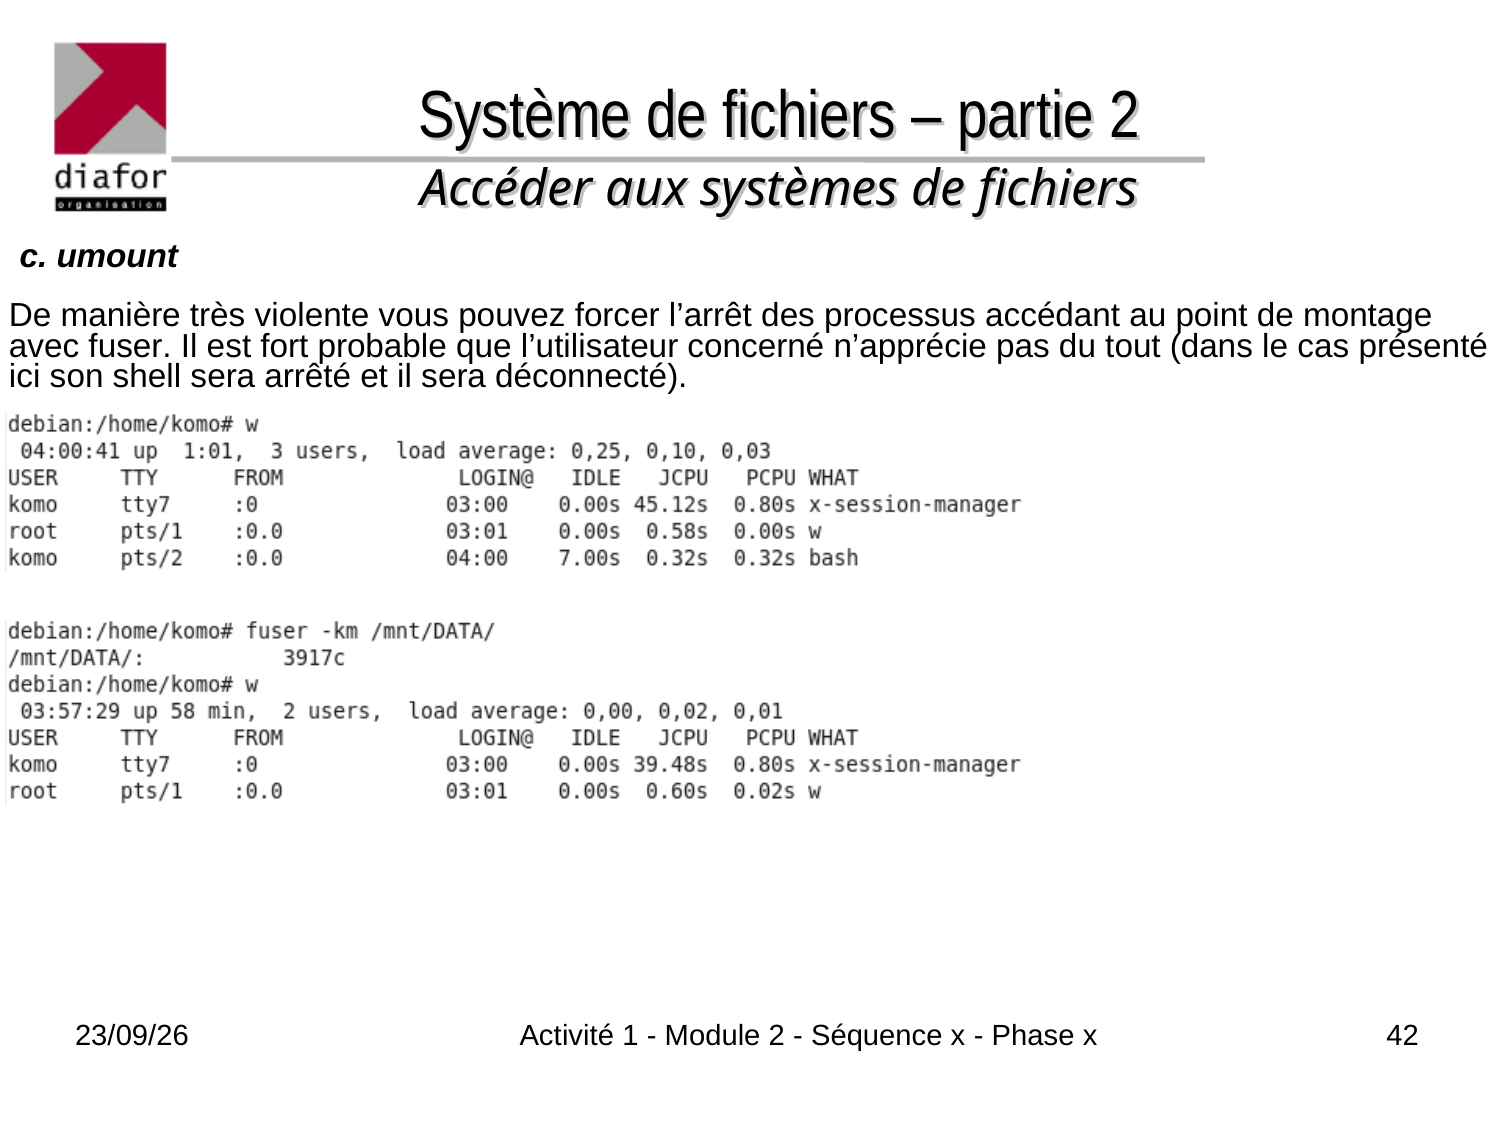

# Système de fichiers – partie 2 Accéder aux systèmes de fichiers
c. umount
De manière très violente vous pouvez forcer l’arrêt des processus accédant au point de montage avec fuser. Il est fort probable que l’utilisateur concerné n’apprécie pas du tout (dans le cas présenté ici son shell sera arrêté et il sera déconnecté).
Activité 1 - Module 2 - Séquence x - Phase x
42